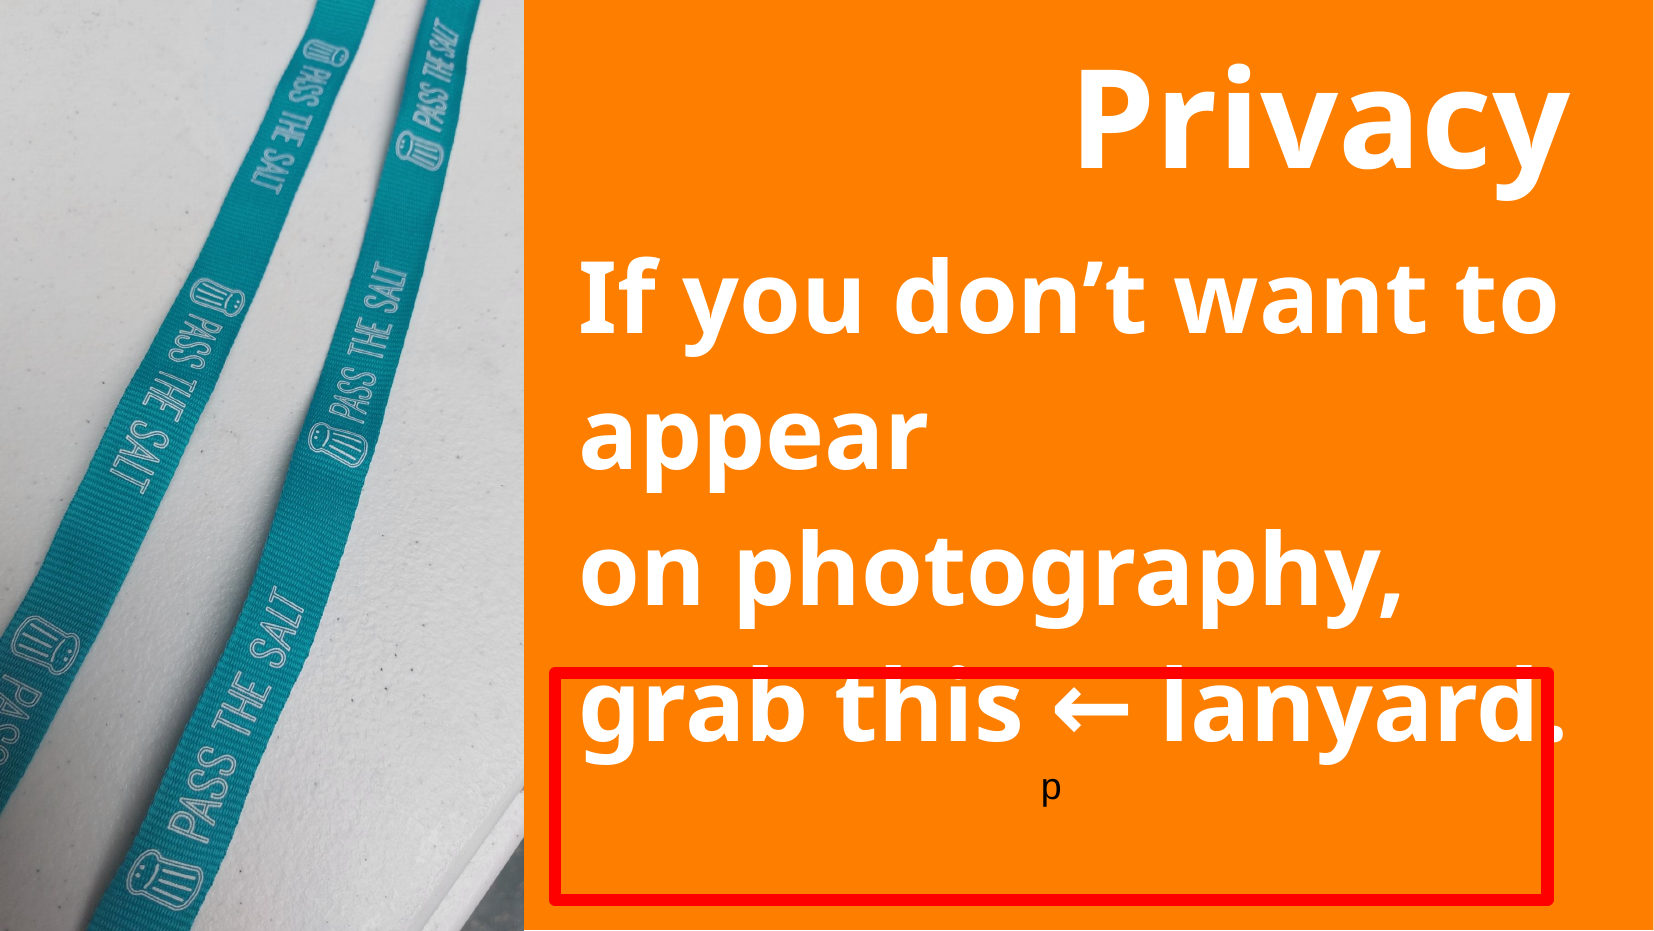

# Privacy
If you don’t want to appear
on photography, grab this ← lanyard.
Please respect it posting pictures on the Internet !
p